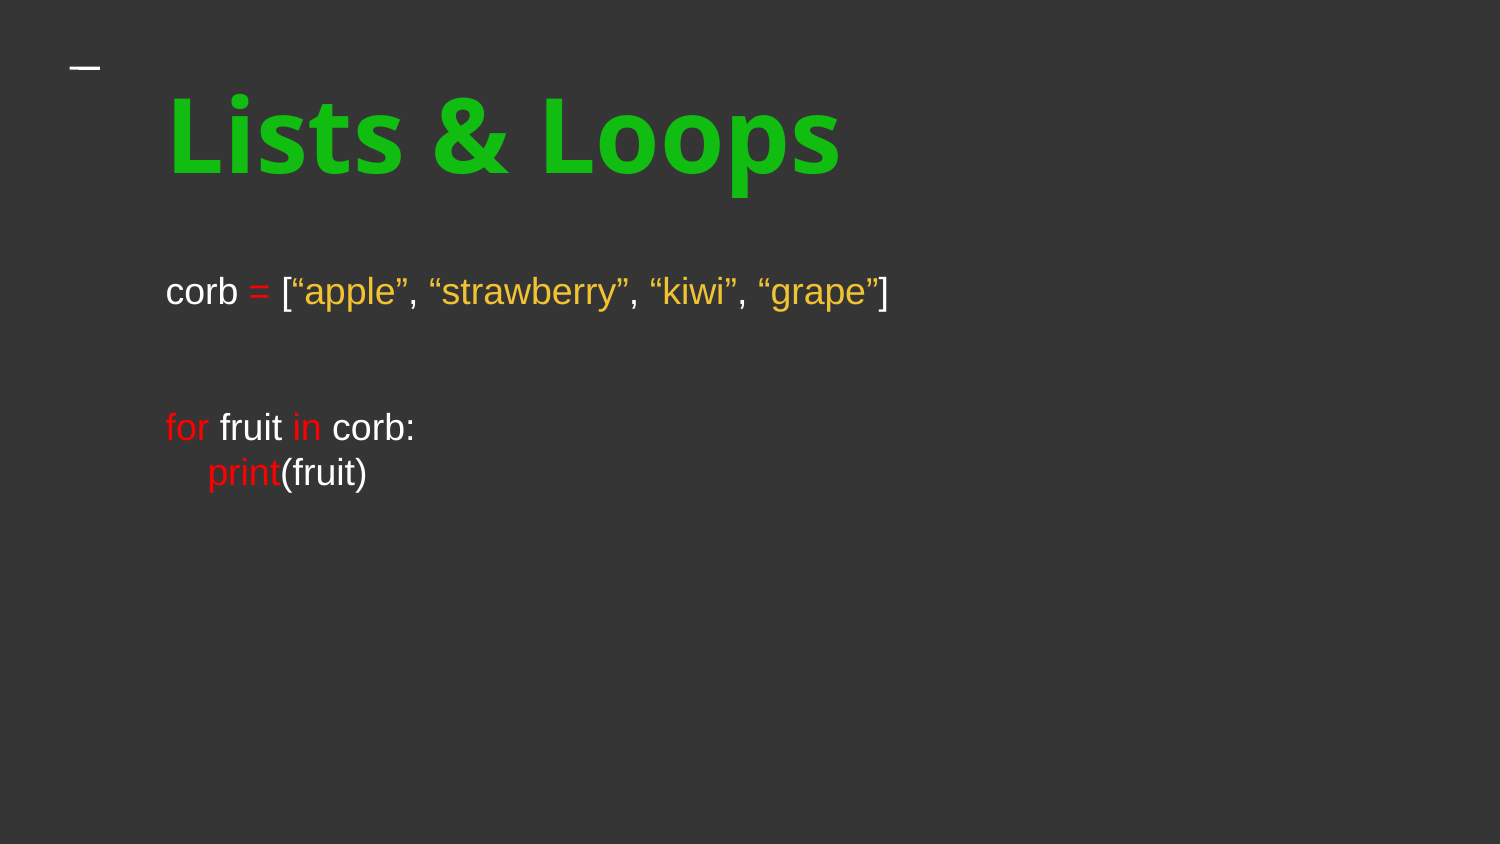

# Lists & Loops
corb = [“apple”, “strawberry”, “kiwi”, “grape”]
for fruit in corb:
 print(fruit)